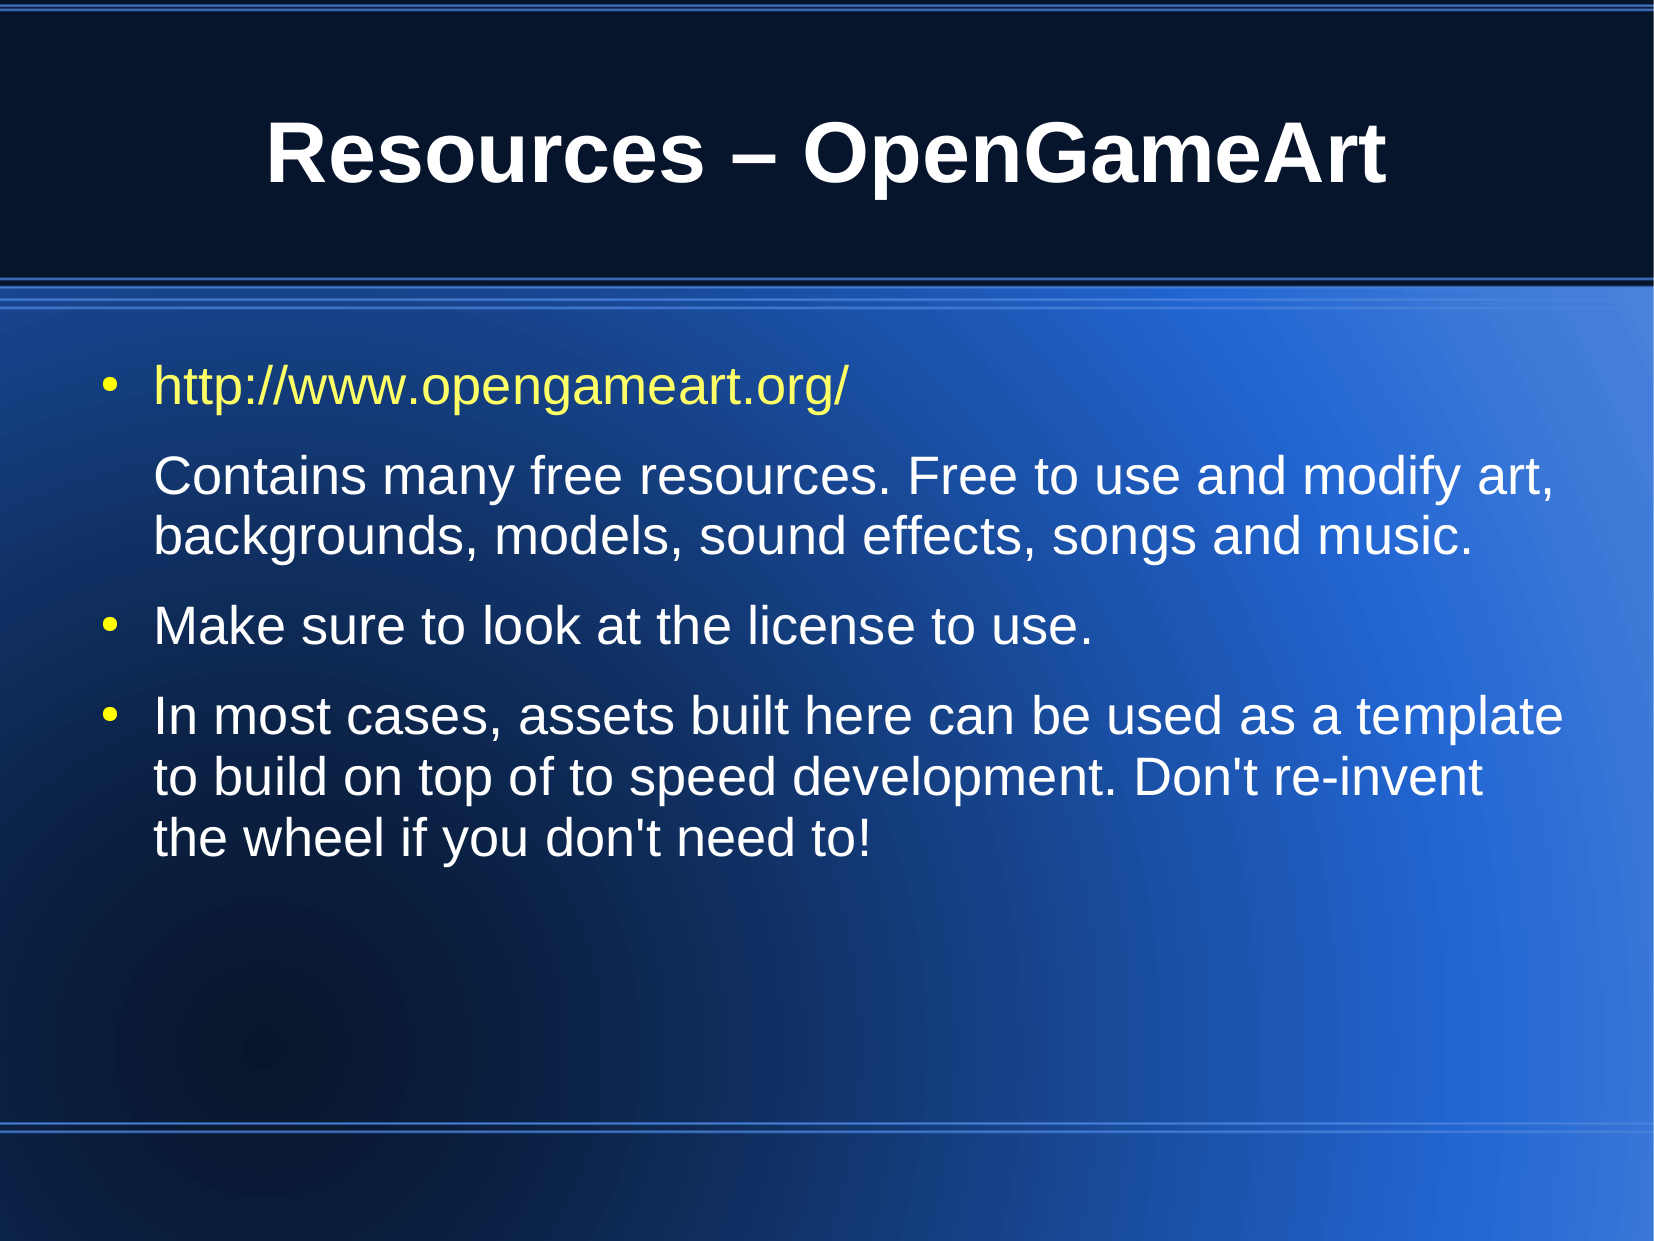

# Resources – OpenGameArt
http://www.opengameart.org/
Contains many free resources. Free to use and modify art, backgrounds, models, sound effects, songs and music.
Make sure to look at the license to use.
In most cases, assets built here can be used as a template to build on top of to speed development. Don't re-invent the wheel if you don't need to!